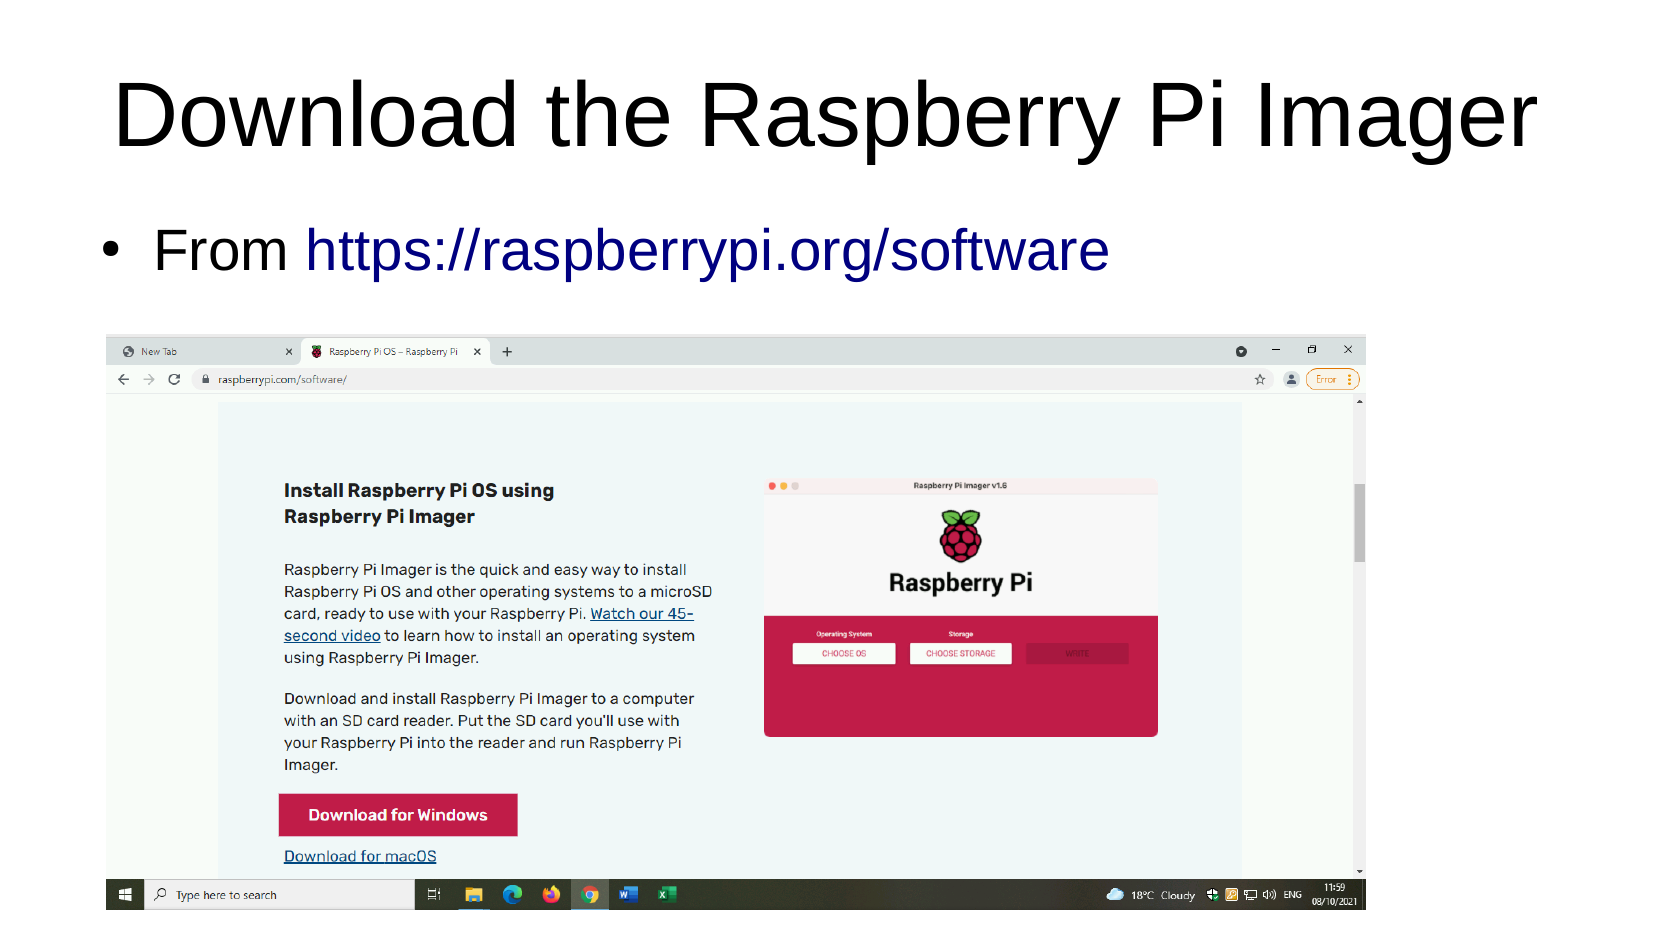

# Download the Raspberry Pi Imager
From https://raspberrypi.org/software